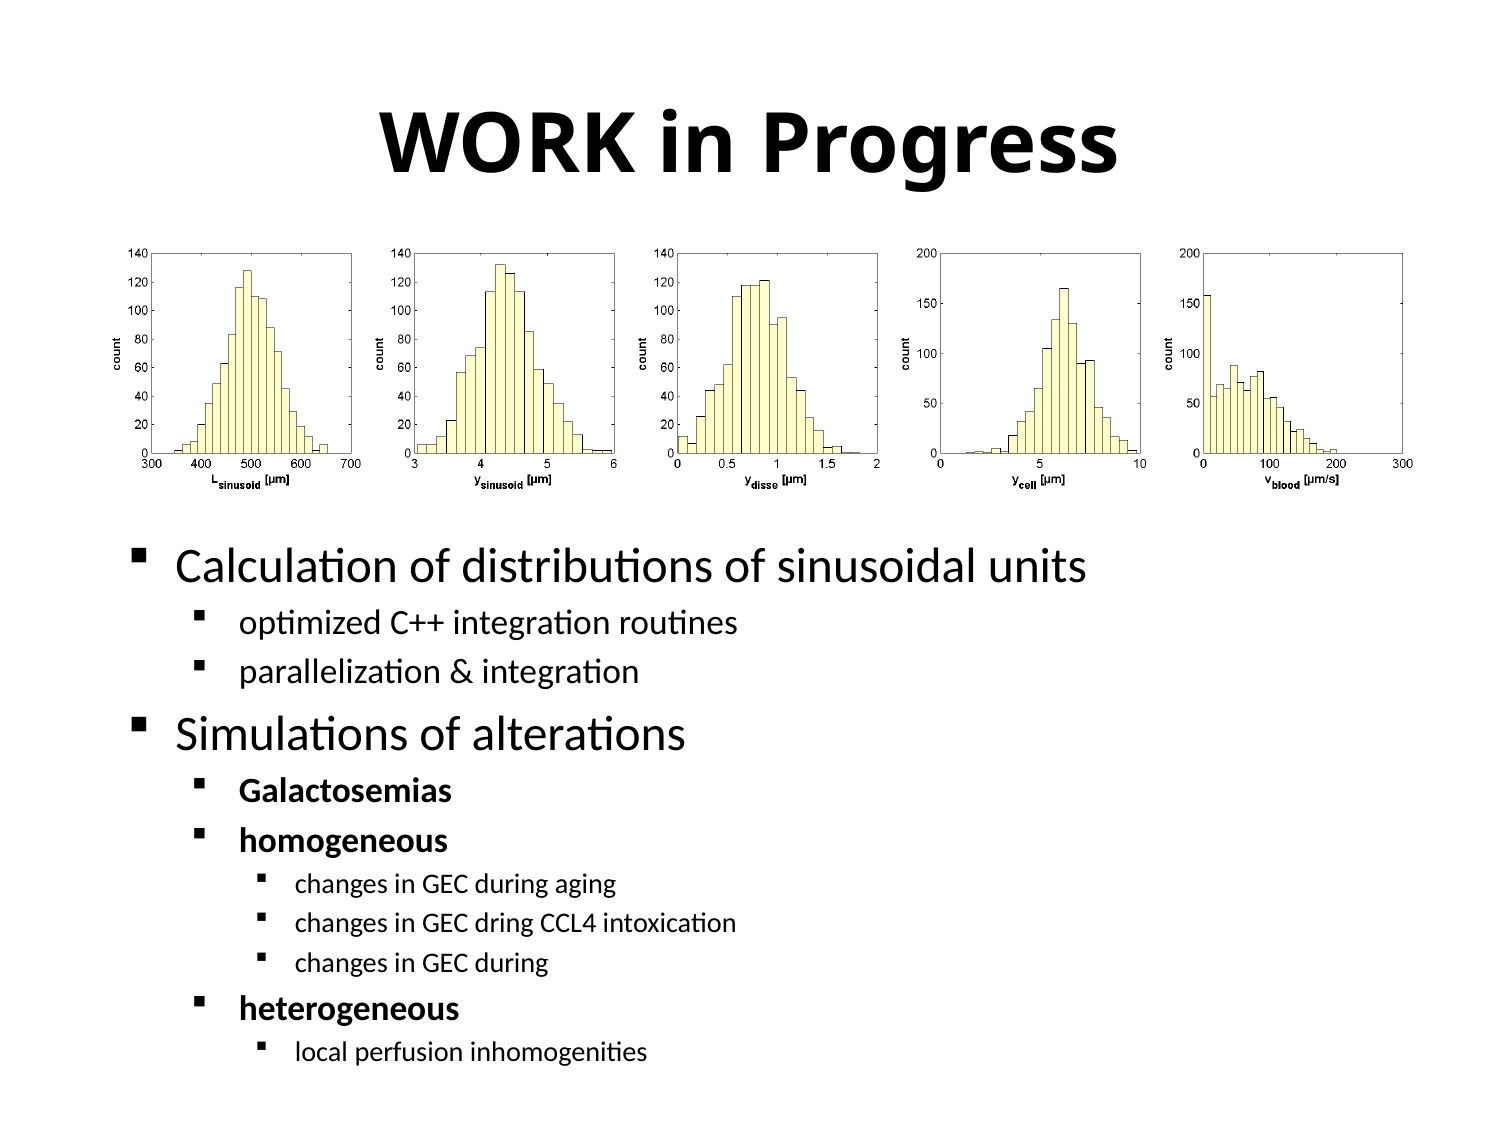

# WORK in Progress
Calculation of distributions of sinusoidal units
optimized C++ integration routines
parallelization & integration
Simulations of alterations
Galactosemias
homogeneous
changes in GEC during aging
changes in GEC dring CCL4 intoxication
changes in GEC during
heterogeneous
local perfusion inhomogenities